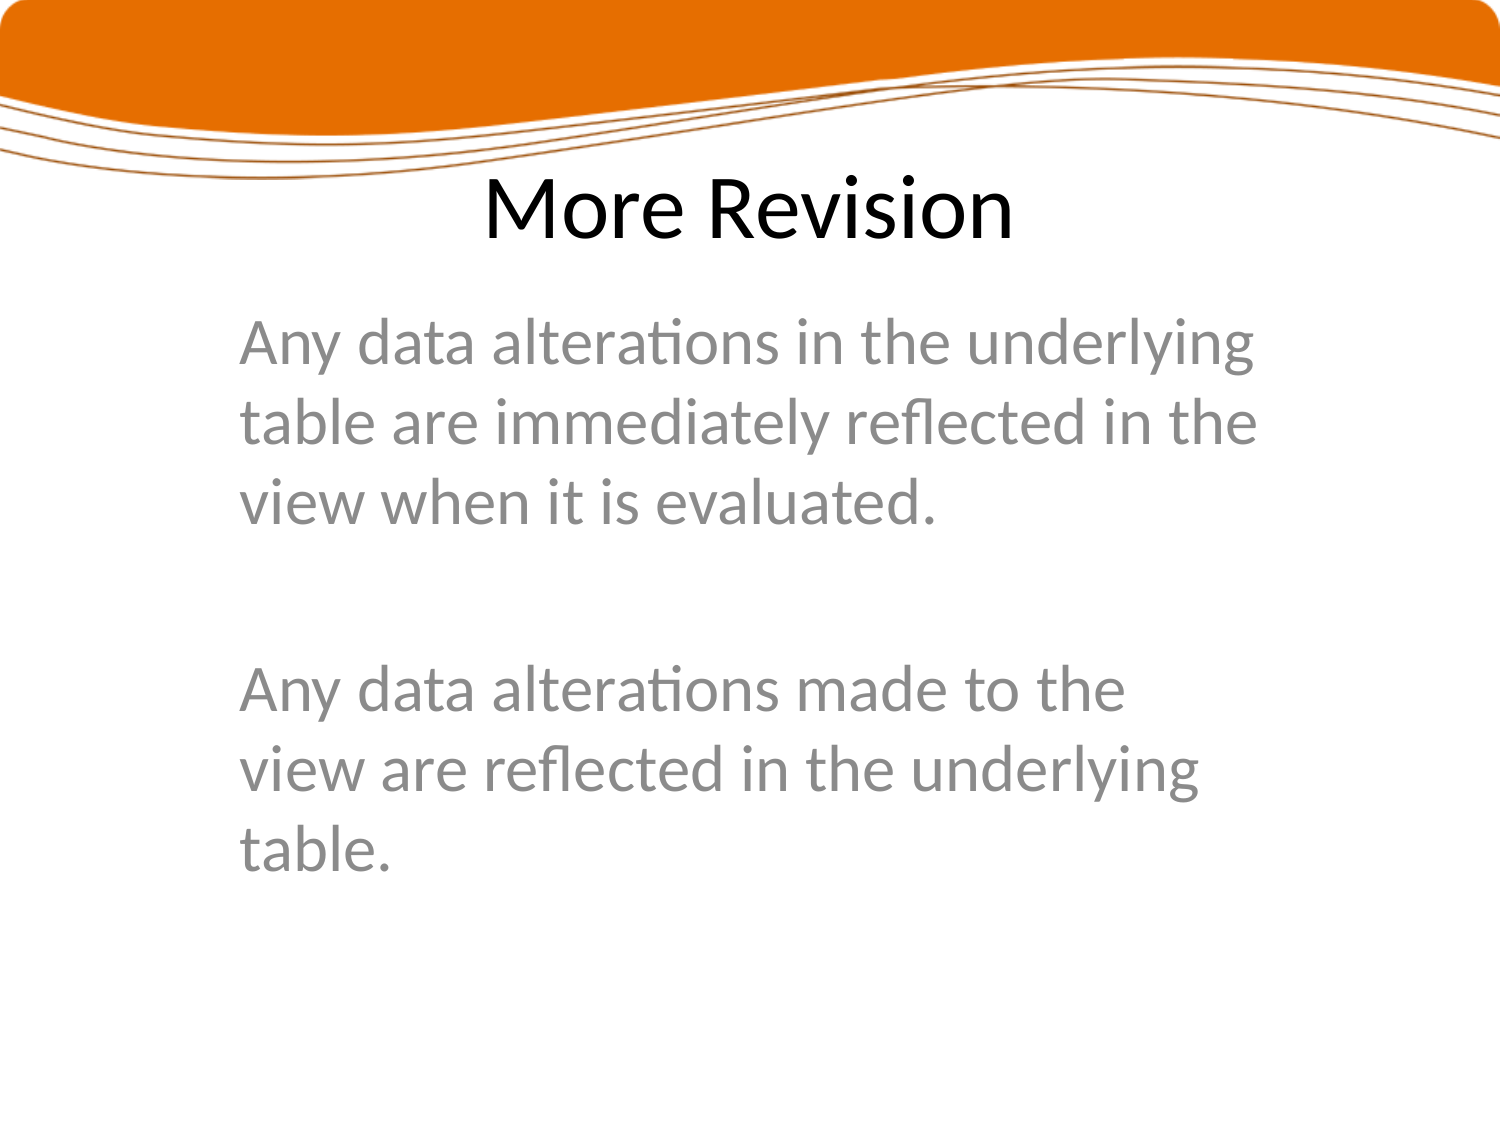

More Revision
Any data alterations in the underlying table are immediately reflected in the view when it is evaluated.
Any data alterations made to the view are reflected in the underlying table.